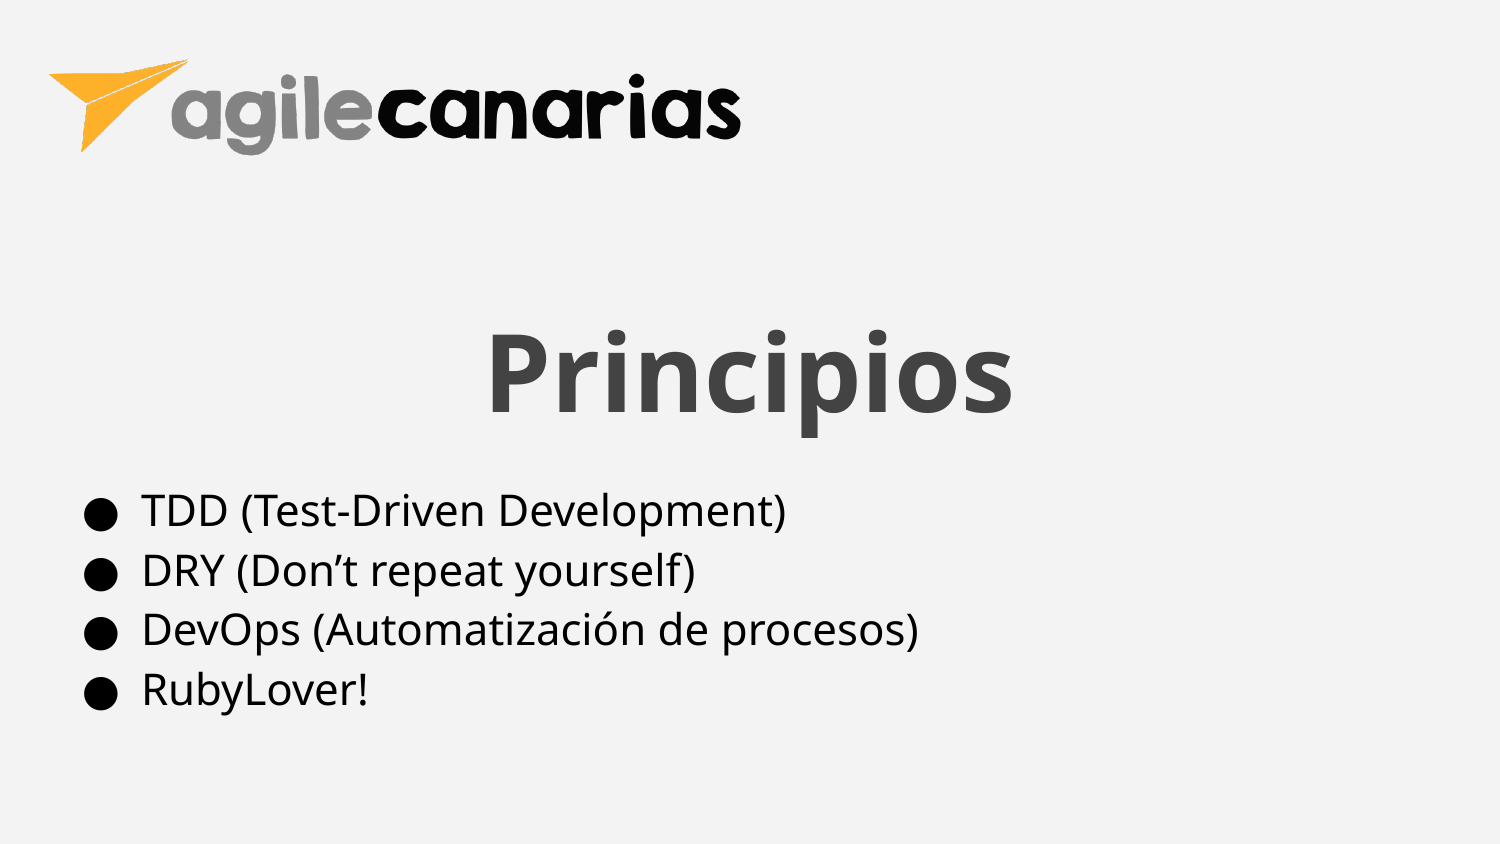

# Principios
TDD (Test-Driven Development)
DRY (Don’t repeat yourself)
DevOps (Automatización de procesos)
RubyLover!